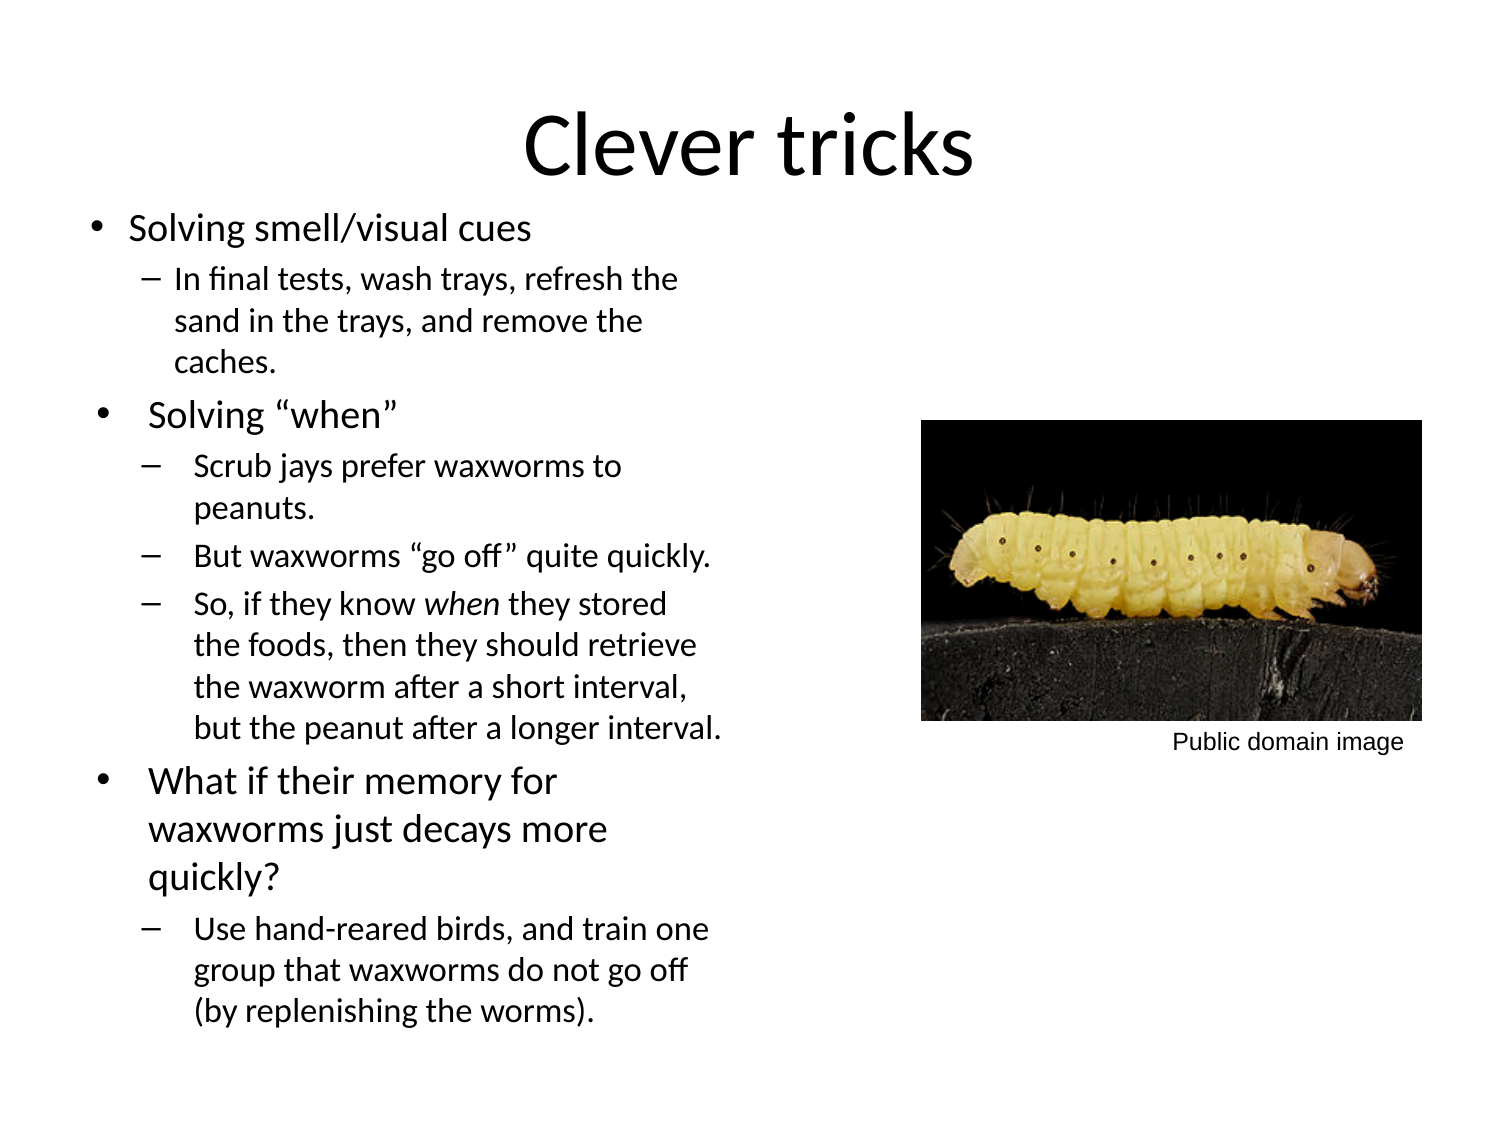

# Clever tricks
Solving smell/visual cues
In final tests, wash trays, refresh the sand in the trays, and remove the caches.
Solving “when”
Scrub jays prefer waxworms to peanuts.
But waxworms “go off” quite quickly.
So, if they know when they stored the foods, then they should retrieve the waxworm after a short interval, but the peanut after a longer interval.
What if their memory for waxworms just decays more quickly?
Use hand-reared birds, and train one group that waxworms do not go off (by replenishing the worms).
Public domain image